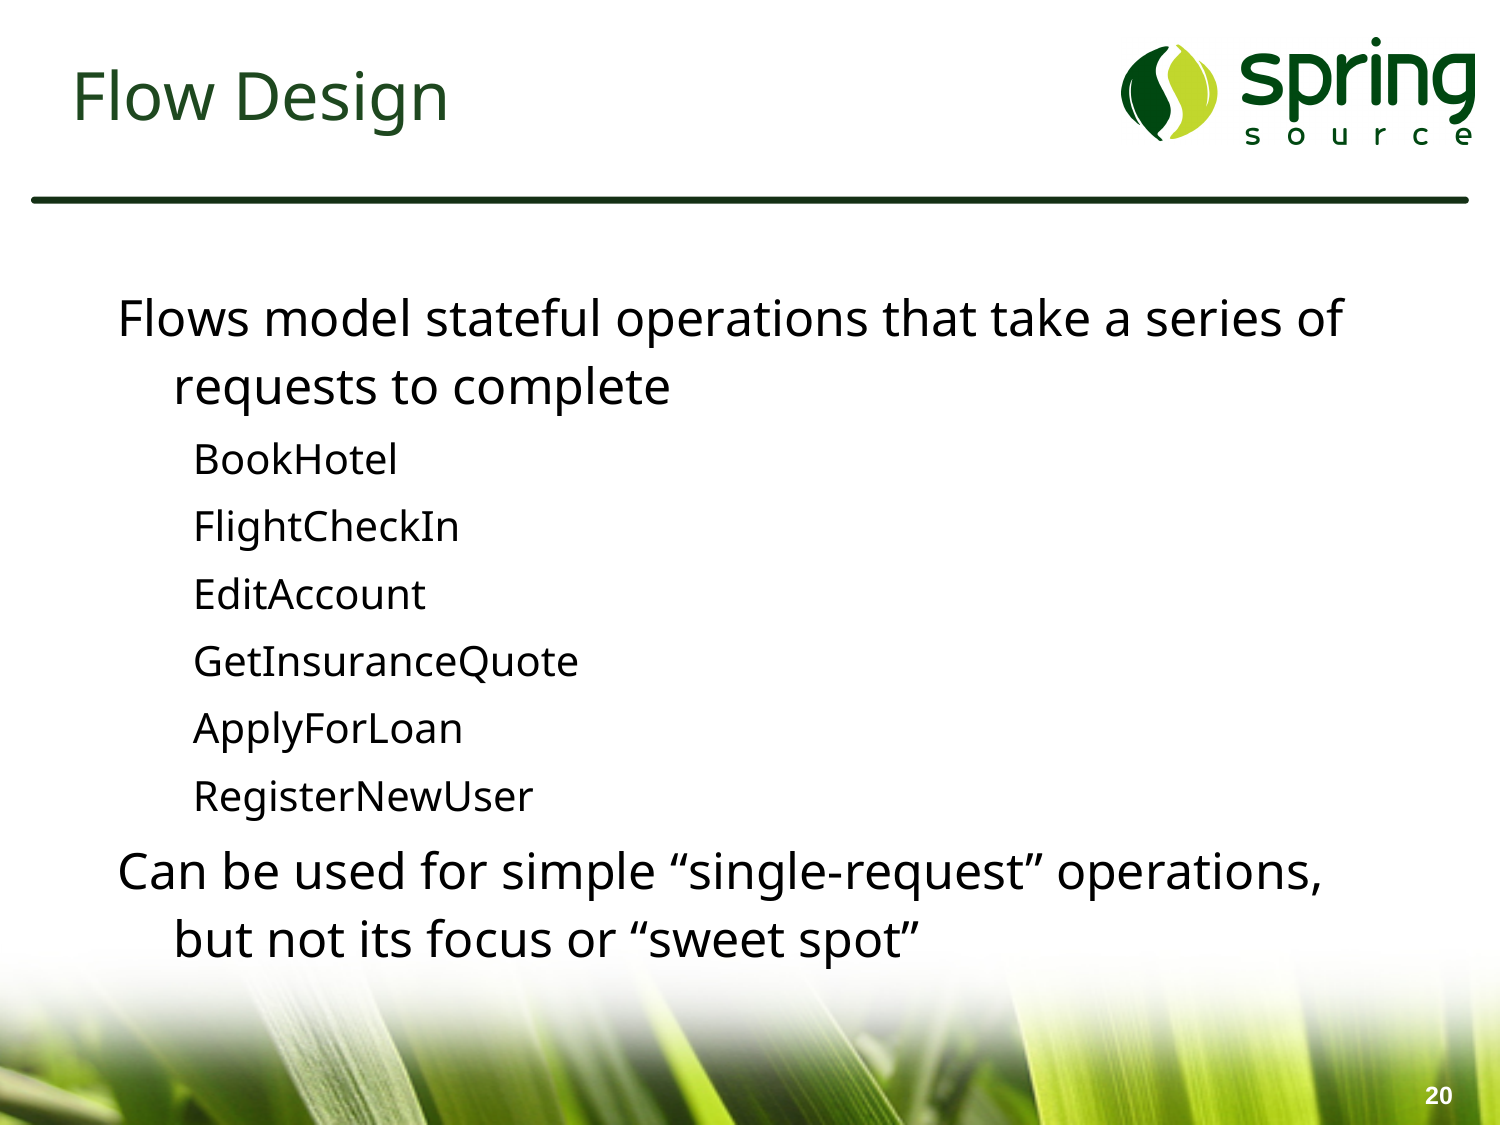

# Flow Design
Flows model stateful operations that take a series of requests to complete
BookHotel
FlightCheckIn
EditAccount
GetInsuranceQuote
ApplyForLoan
RegisterNewUser
Can be used for simple “single-request” operations, but not its focus or “sweet spot”